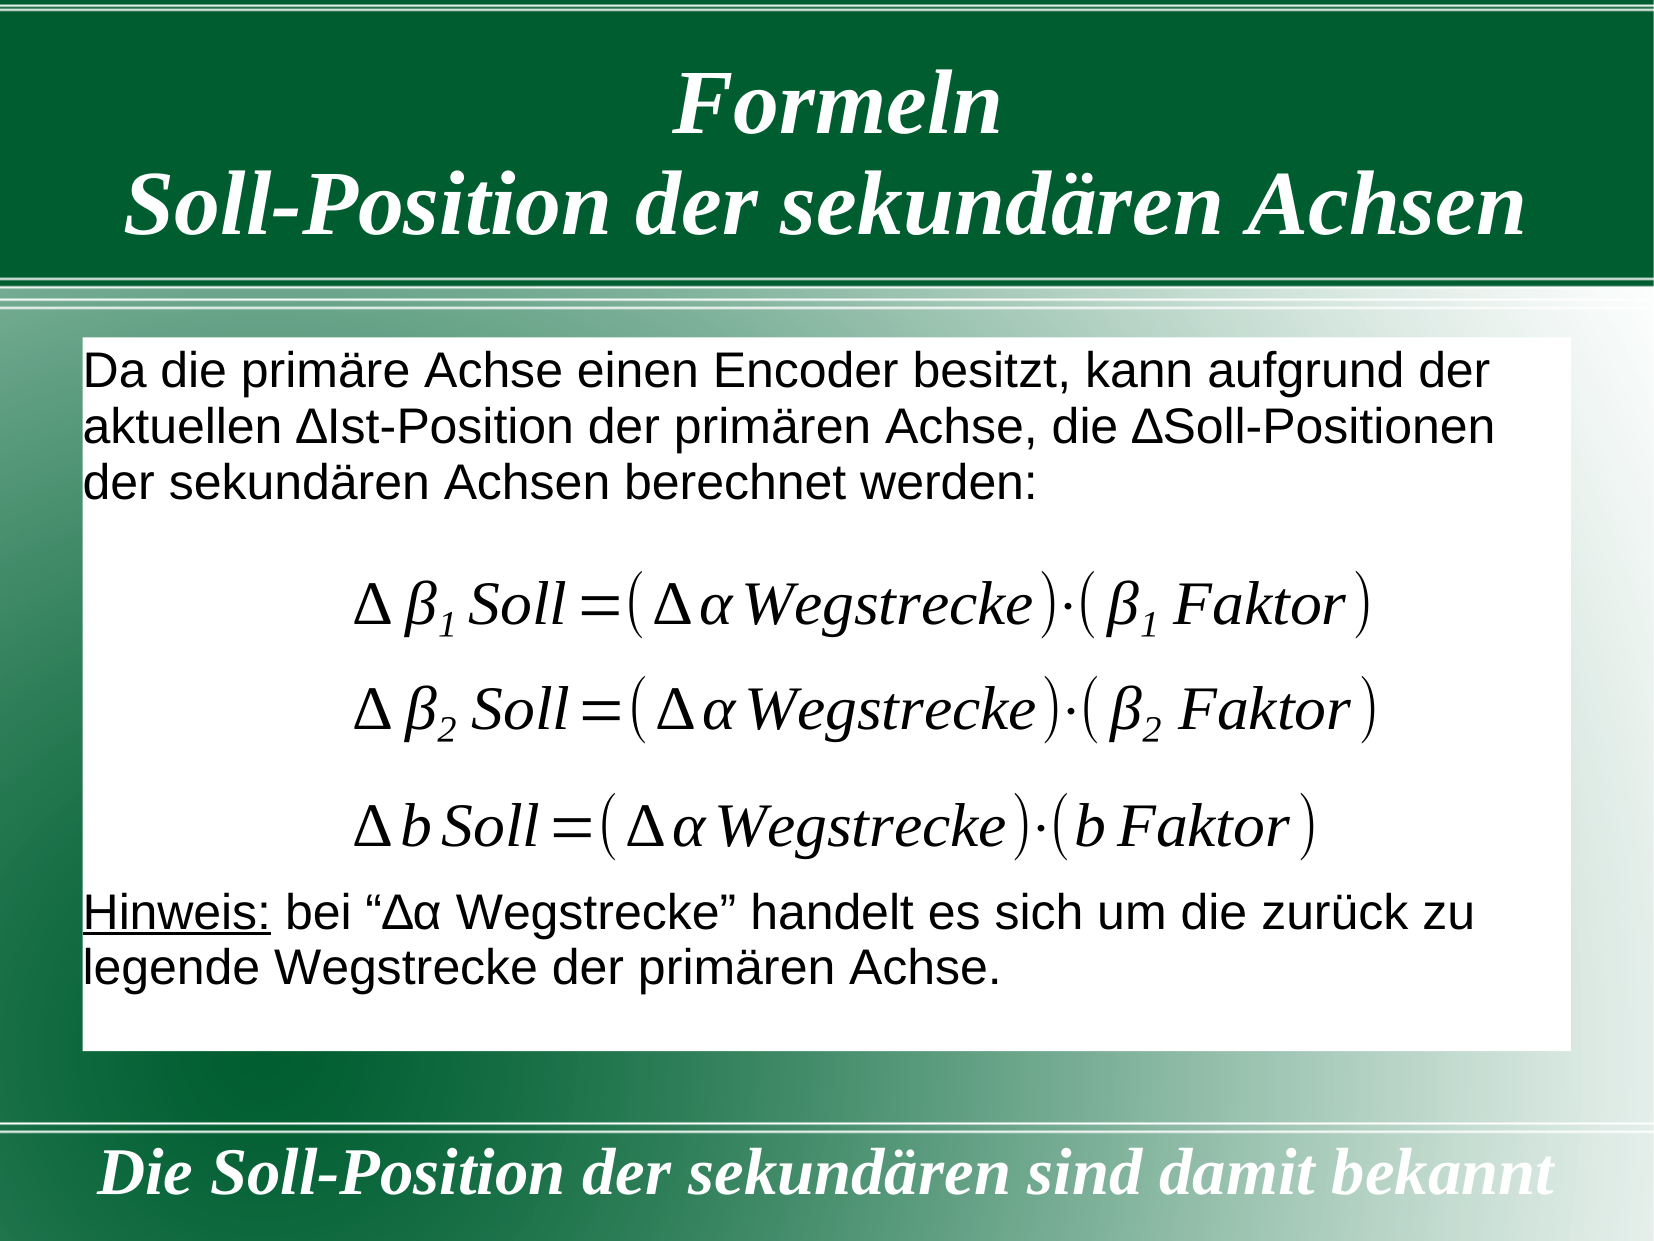

# Formeln Soll-Position der sekundären Achsen
Da die primäre Achse einen Encoder besitzt, kann aufgrund der aktuellen ∆Ist-Position der primären Achse, die ∆Soll-Positionen der sekundären Achsen berechnet werden:
Hinweis: bei “∆α Wegstrecke” handelt es sich um die zurück zu legende Wegstrecke der primären Achse.
Die Soll-Position der sekundären sind damit bekannt